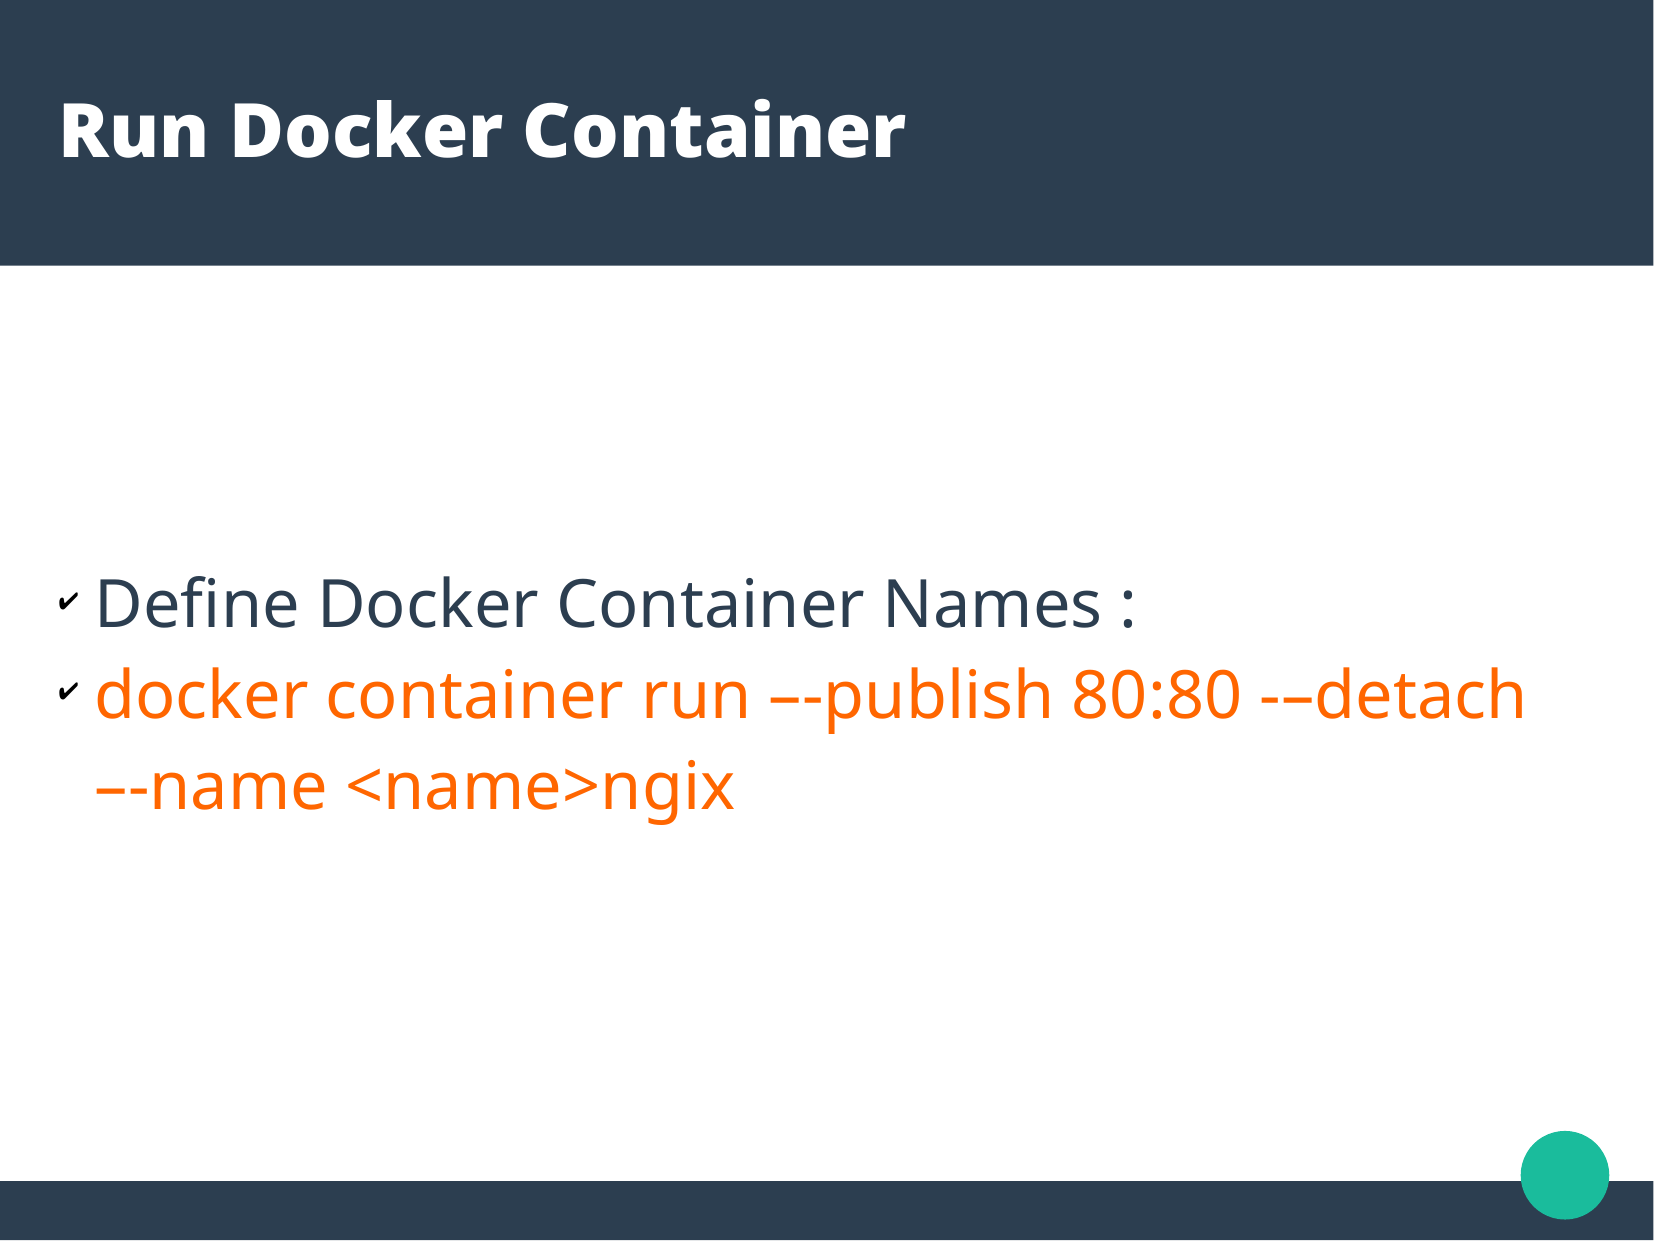

# Run Docker Container
Define Docker Container Names :
docker container run –-publish 80:80 -–detach –-name <name>ngix